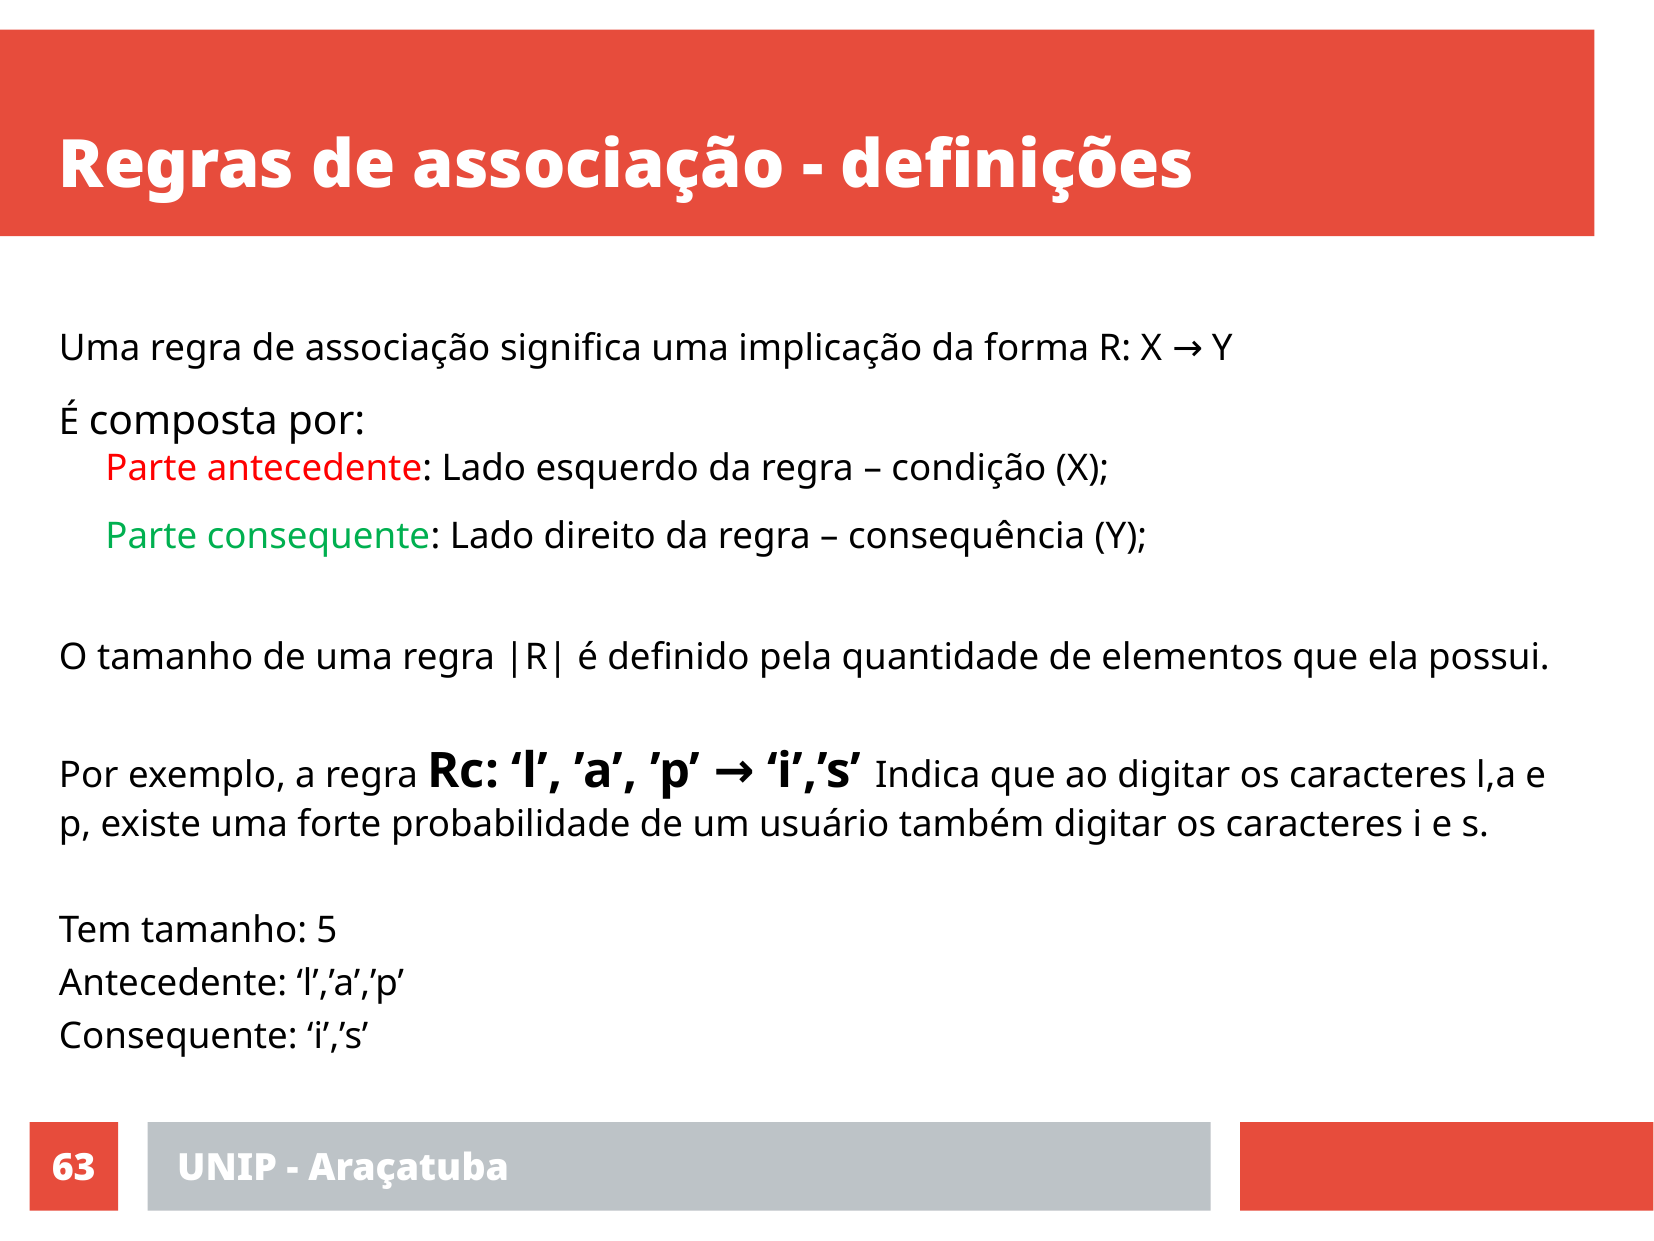

# Regras de associação - definições
Uma regra de associação significa uma implicação da forma R: X → Y
É composta por:
Parte antecedente: Lado esquerdo da regra – condição (X);
Parte consequente: Lado direito da regra – consequência (Y);
O tamanho de uma regra |R| é definido pela quantidade de elementos que ela possui.
Por exemplo, a regra Rc: ‘l’, ’a’, ’p’ → ‘i’,’s’ Indica que ao digitar os caracteres l,a e p, existe uma forte probabilidade de um usuário também digitar os caracteres i e s.
Tem tamanho: 5
Antecedente: ‘l’,’a’,’p’
Consequente: ‘i’,’s’
63
UNIP - Araçatuba